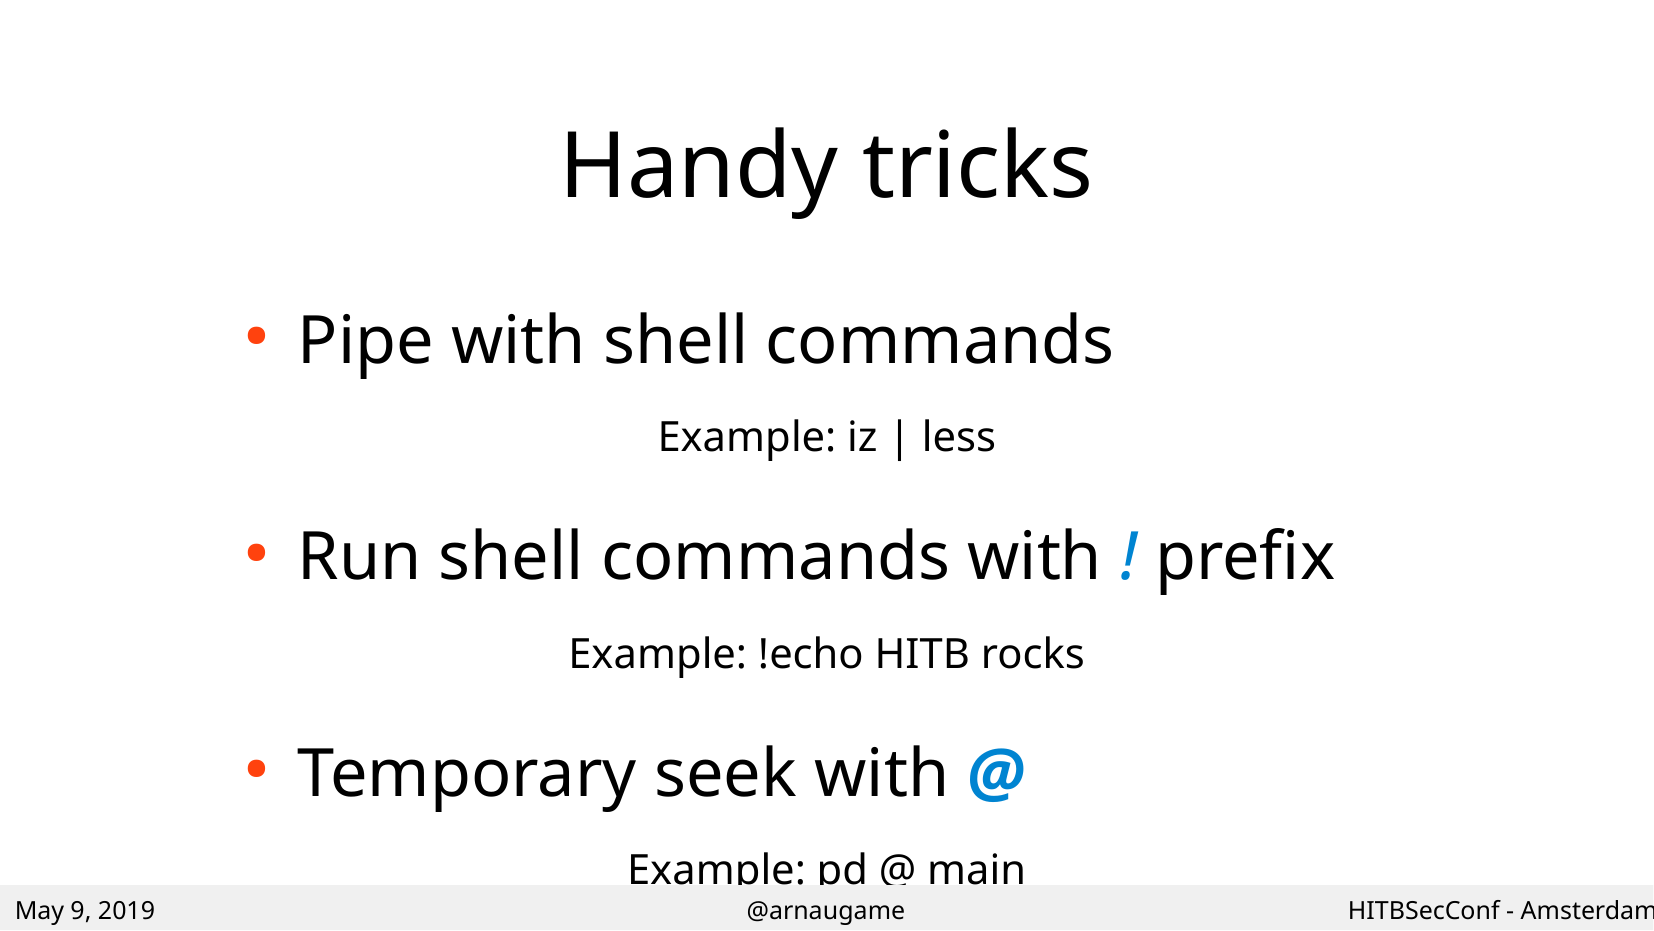

# Handy tricks
Pipe with shell commands
Example: iz | less
Run shell commands with ! prefix
Example: !echo HITB rocks
Temporary seek with @
Example: pd @ main
May 9, 2019
@arnaugamez
HITBSecConf - Amsterdam